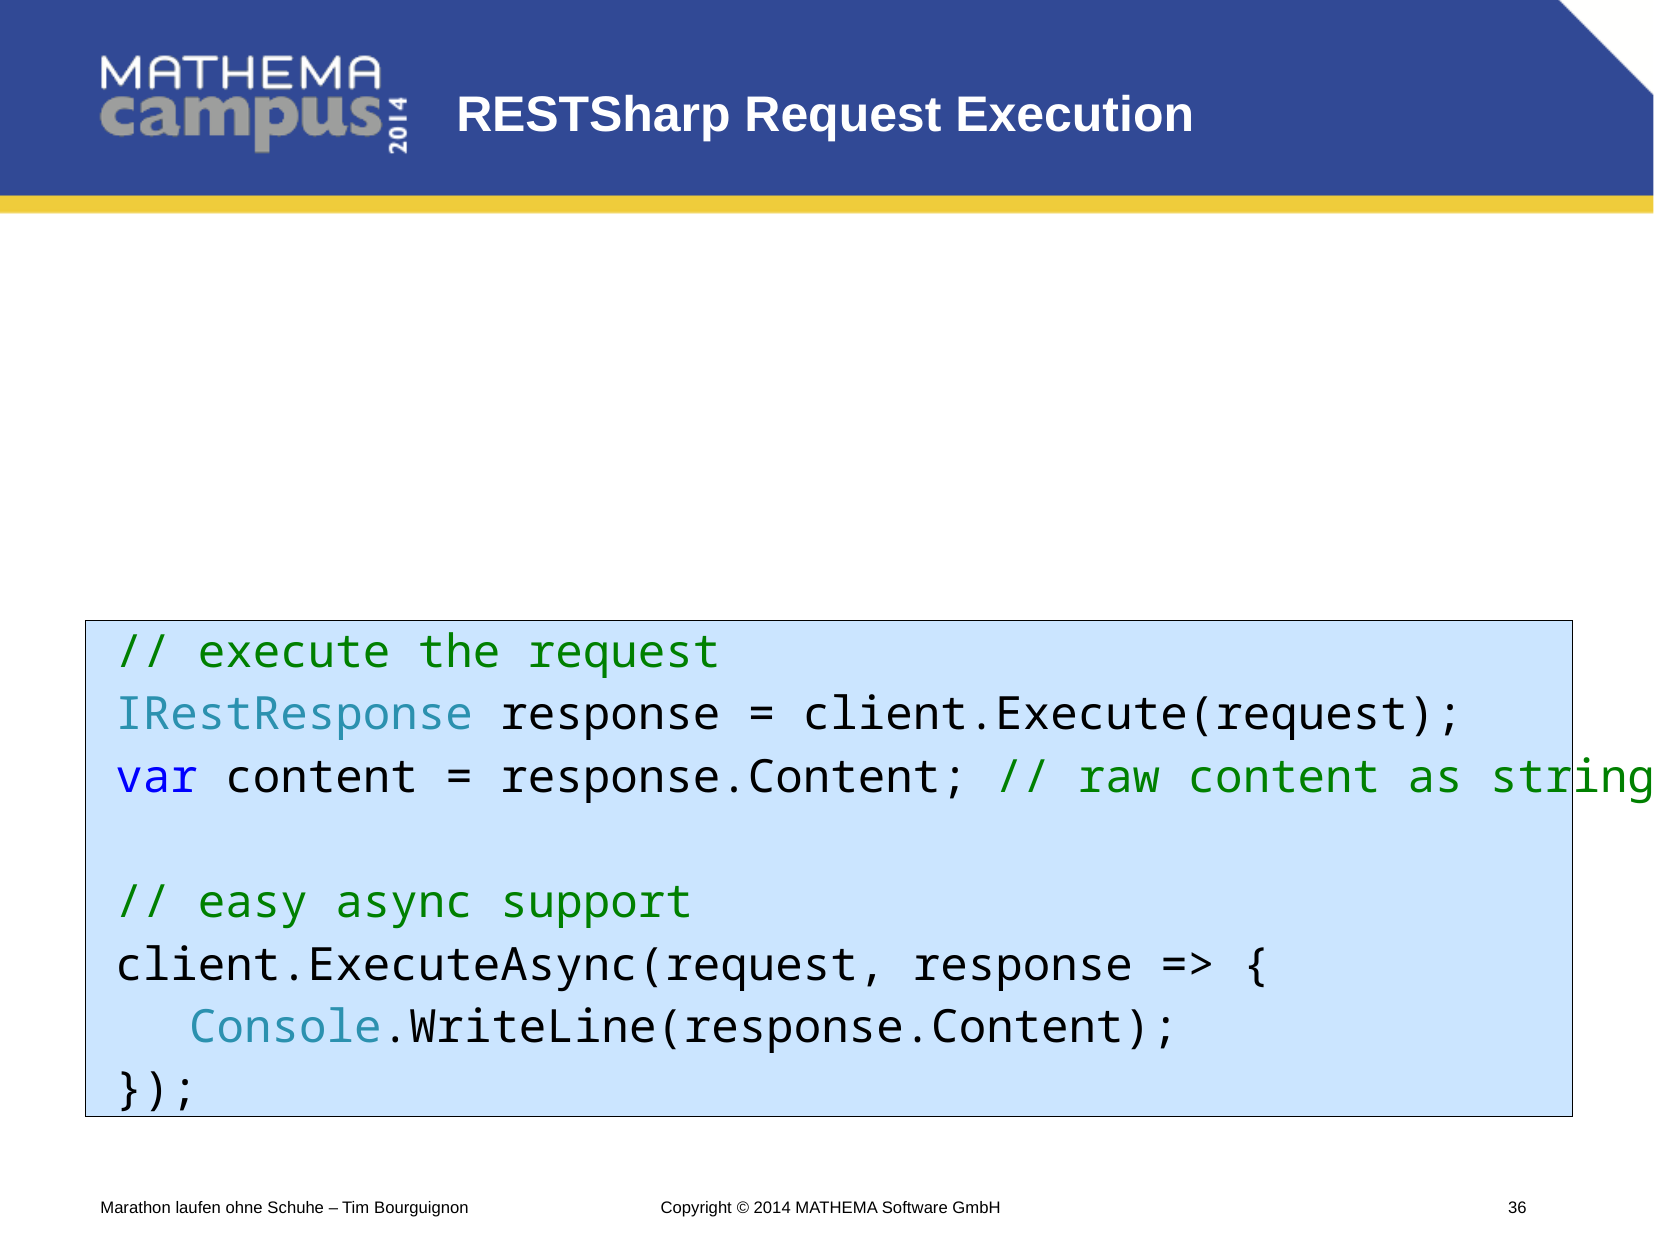

# RESTSharp Request Execution
// execute the request
IRestResponse response = client.Execute(request);
var content = response.Content; // raw content as string
// easy async support
client.ExecuteAsync(request, response => {
	Console.WriteLine(response.Content);
});